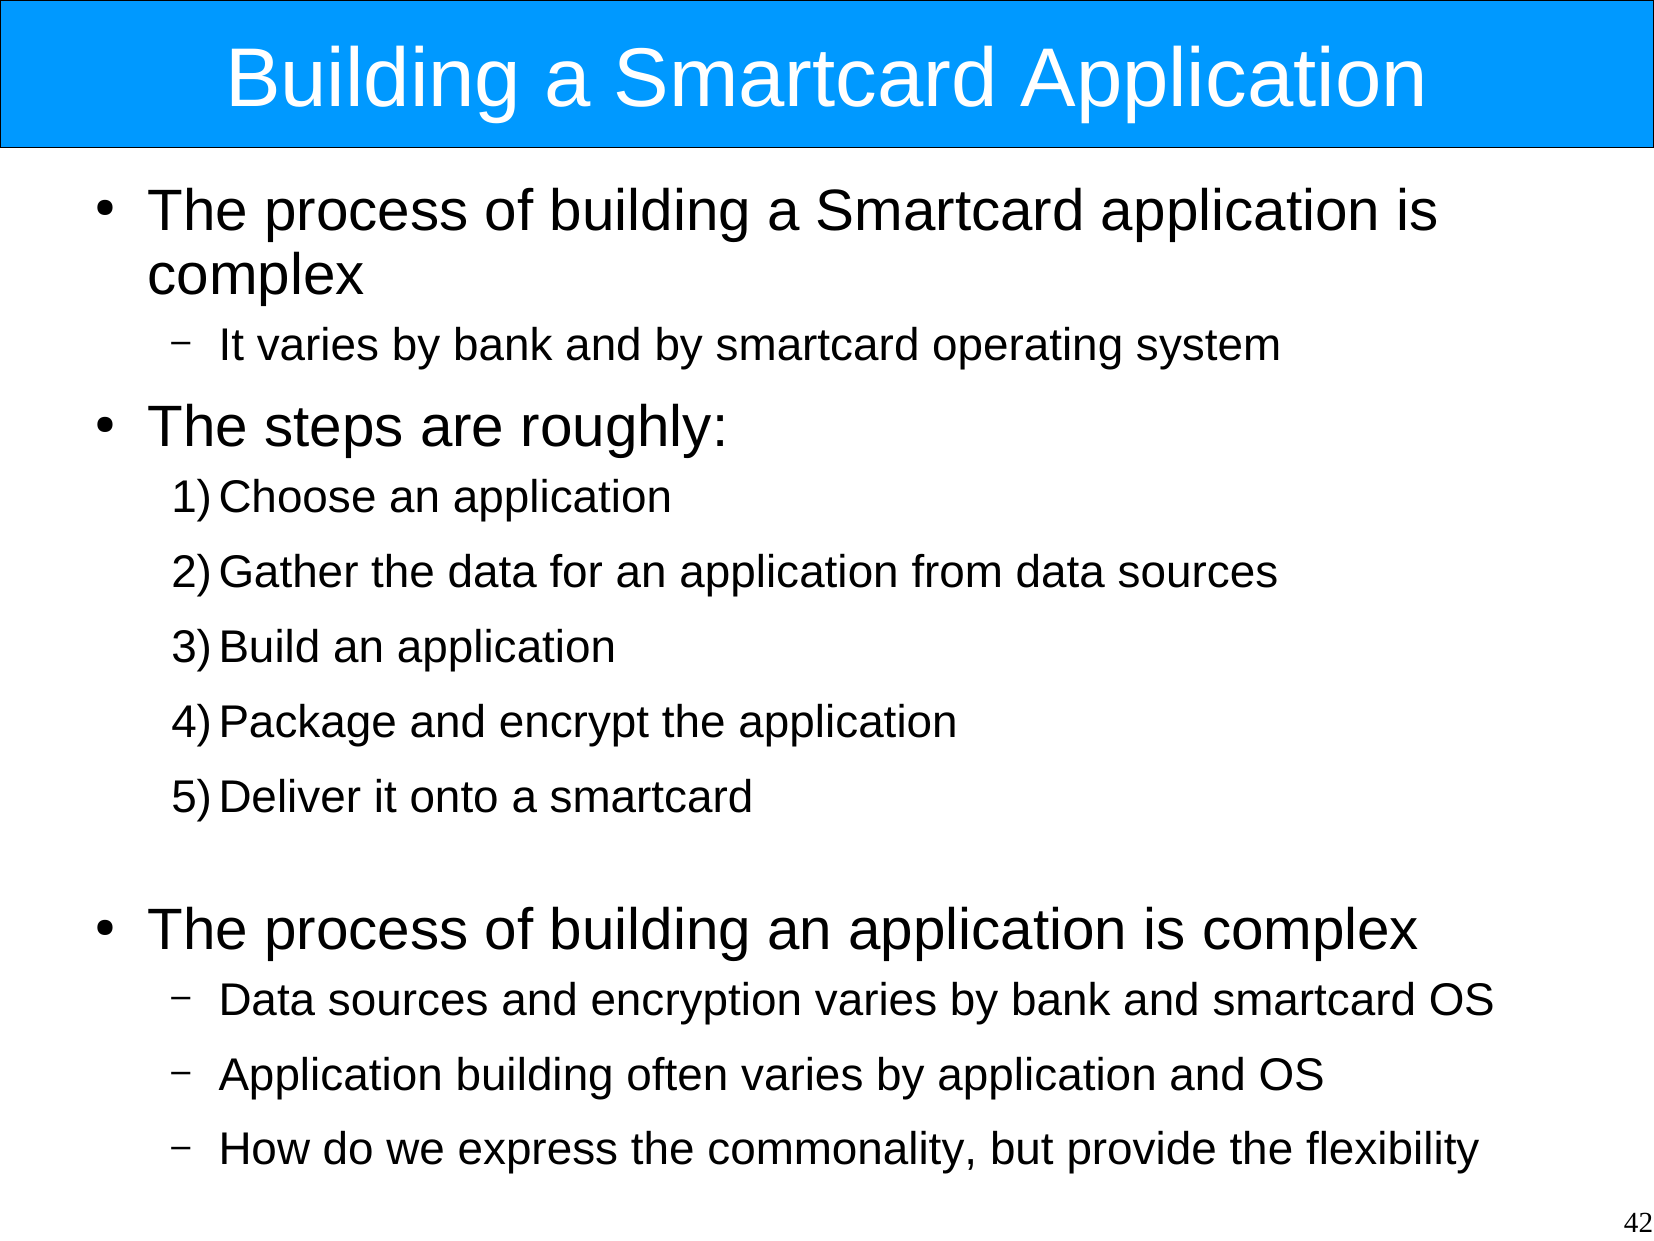

# Building a Smartcard Application
The process of building a Smartcard application is complex
It varies by bank and by smartcard operating system
The steps are roughly:
Choose an application
Gather the data for an application from data sources
Build an application
Package and encrypt the application
Deliver it onto a smartcard
The process of building an application is complex
Data sources and encryption varies by bank and smartcard OS
Application building often varies by application and OS
How do we express the commonality, but provide the flexibility
42